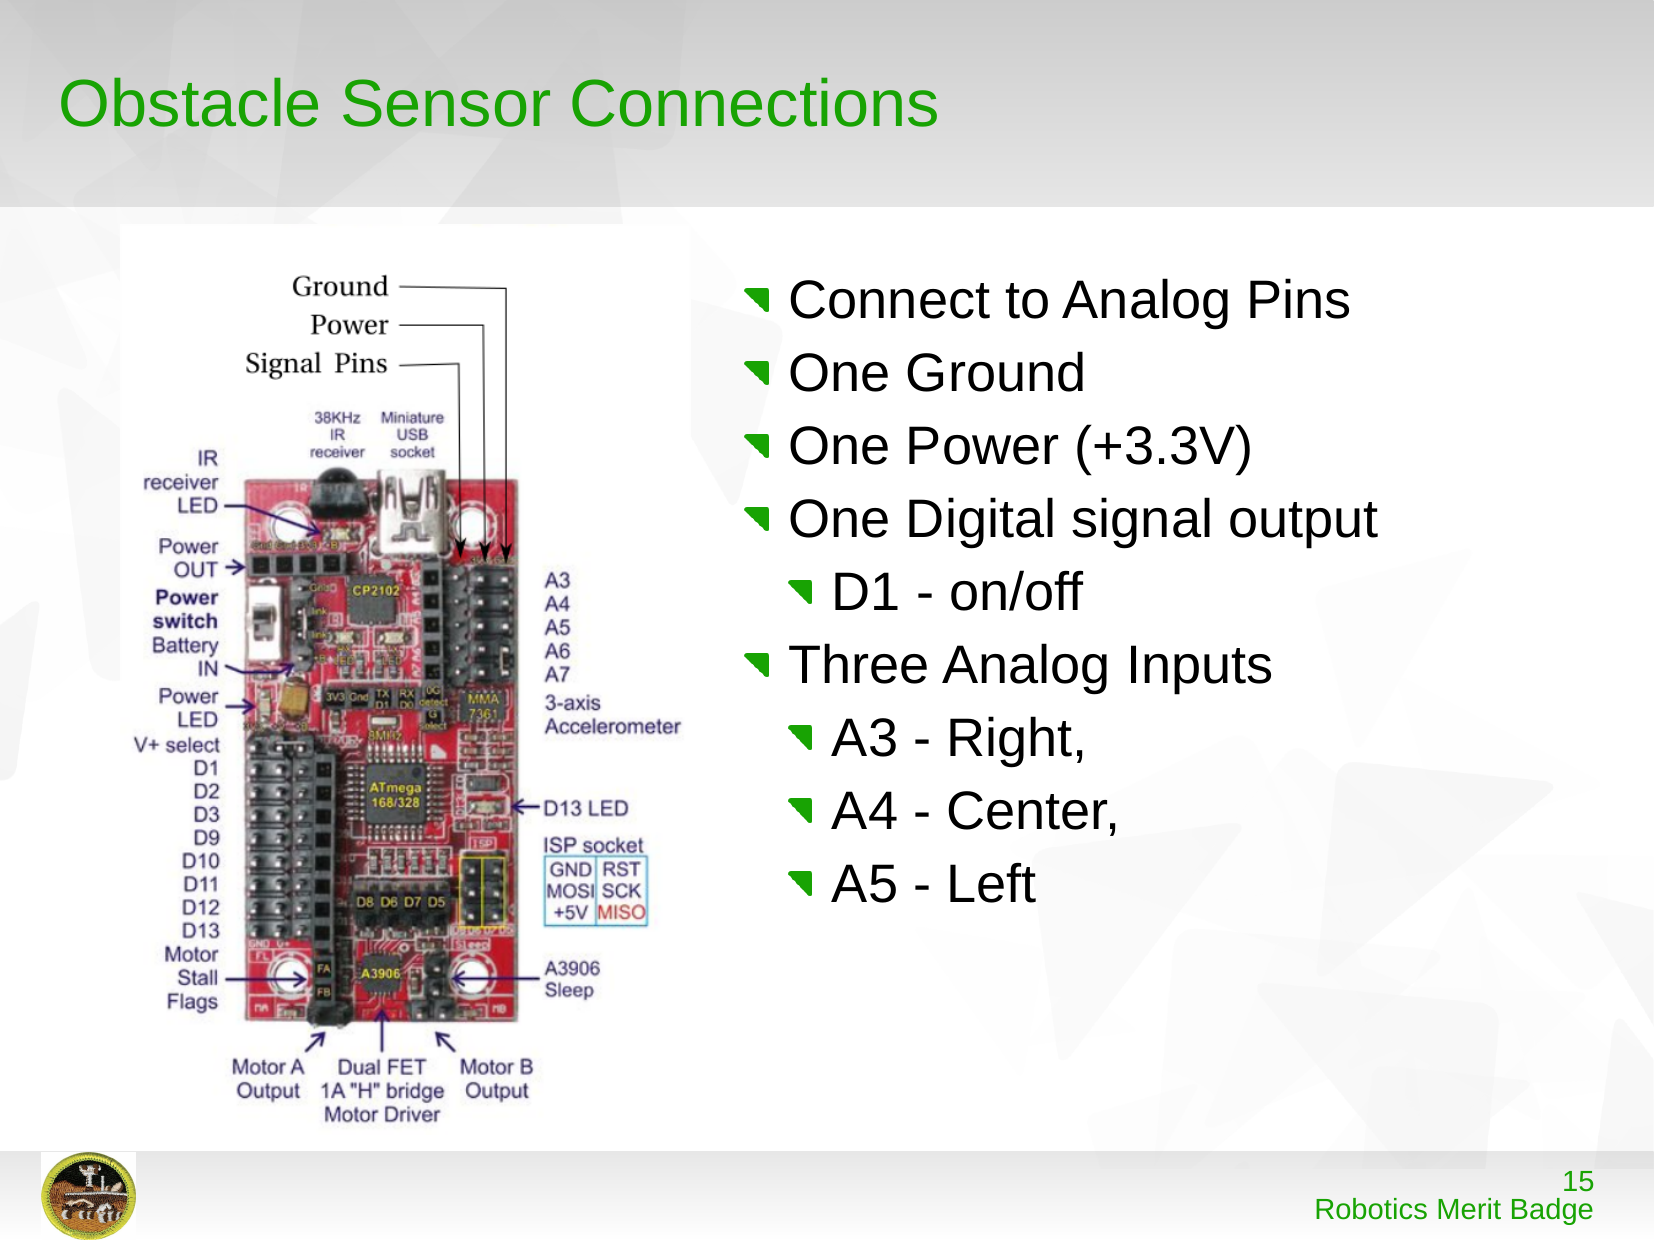

# Obstacle Sensor Connections
Connect to Analog Pins
One Ground
One Power (+3.3V)
One Digital signal output
D1 - on/off
Three Analog Inputs
A3 - Right,
A4 - Center,
A5 - Left
15
Robotics Merit Badge